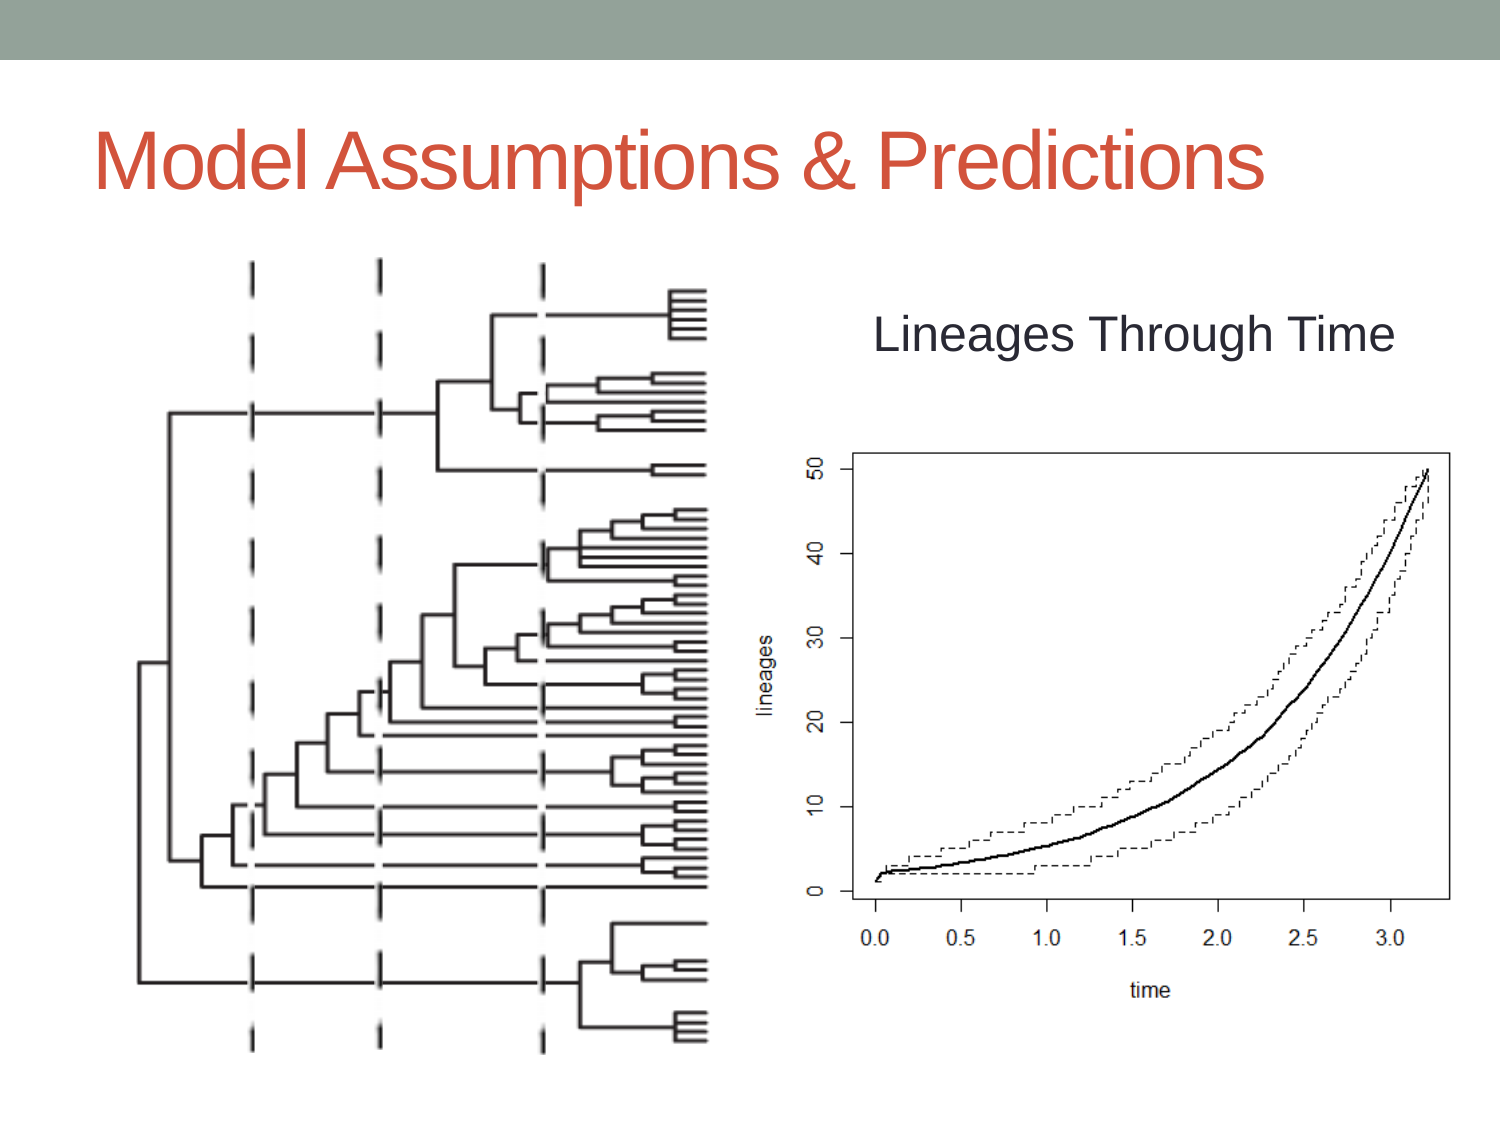

# Model Assumptions & Predictions
Lineages Through Time